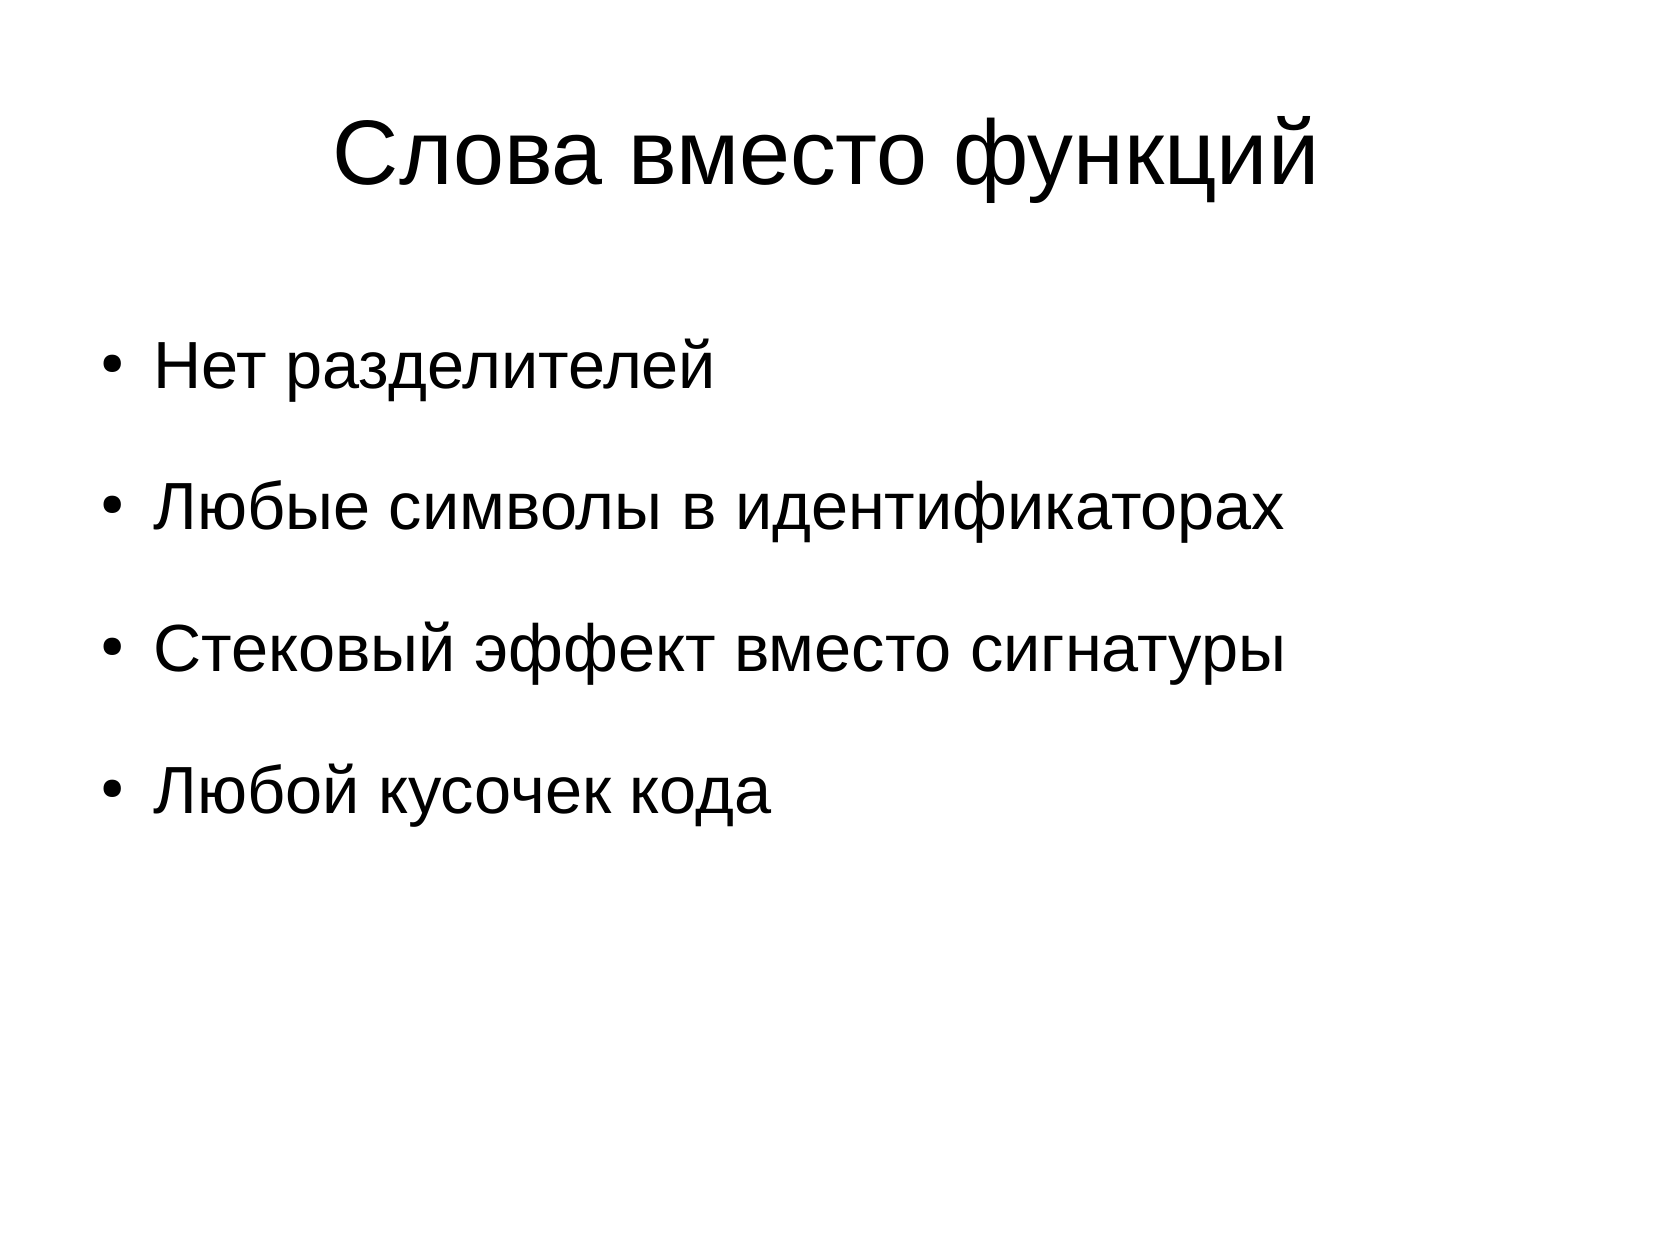

# Слова вместо функций
Нет разделителей
Любые символы в идентификаторах
Стековый эффект вместо сигнатуры
Любой кусочек кода